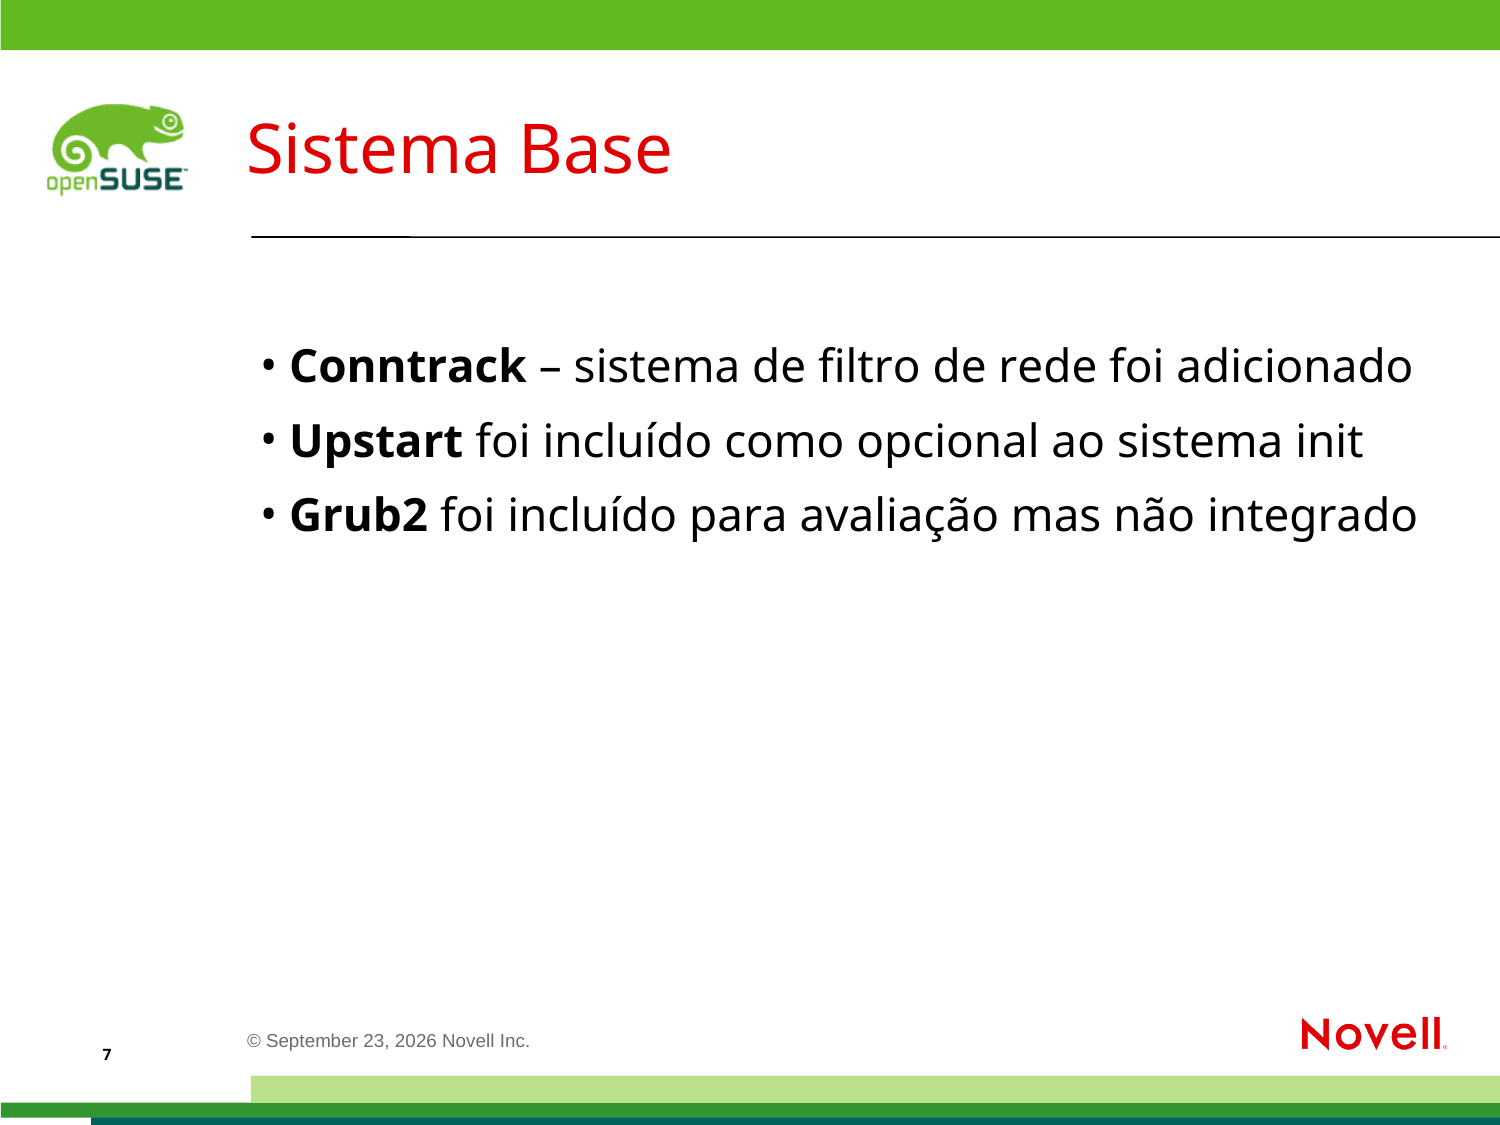

# Sistema Base
 Conntrack – sistema de filtro de rede foi adicionado
 Upstart foi incluído como opcional ao sistema init
 Grub2 foi incluído para avaliação mas não integrado